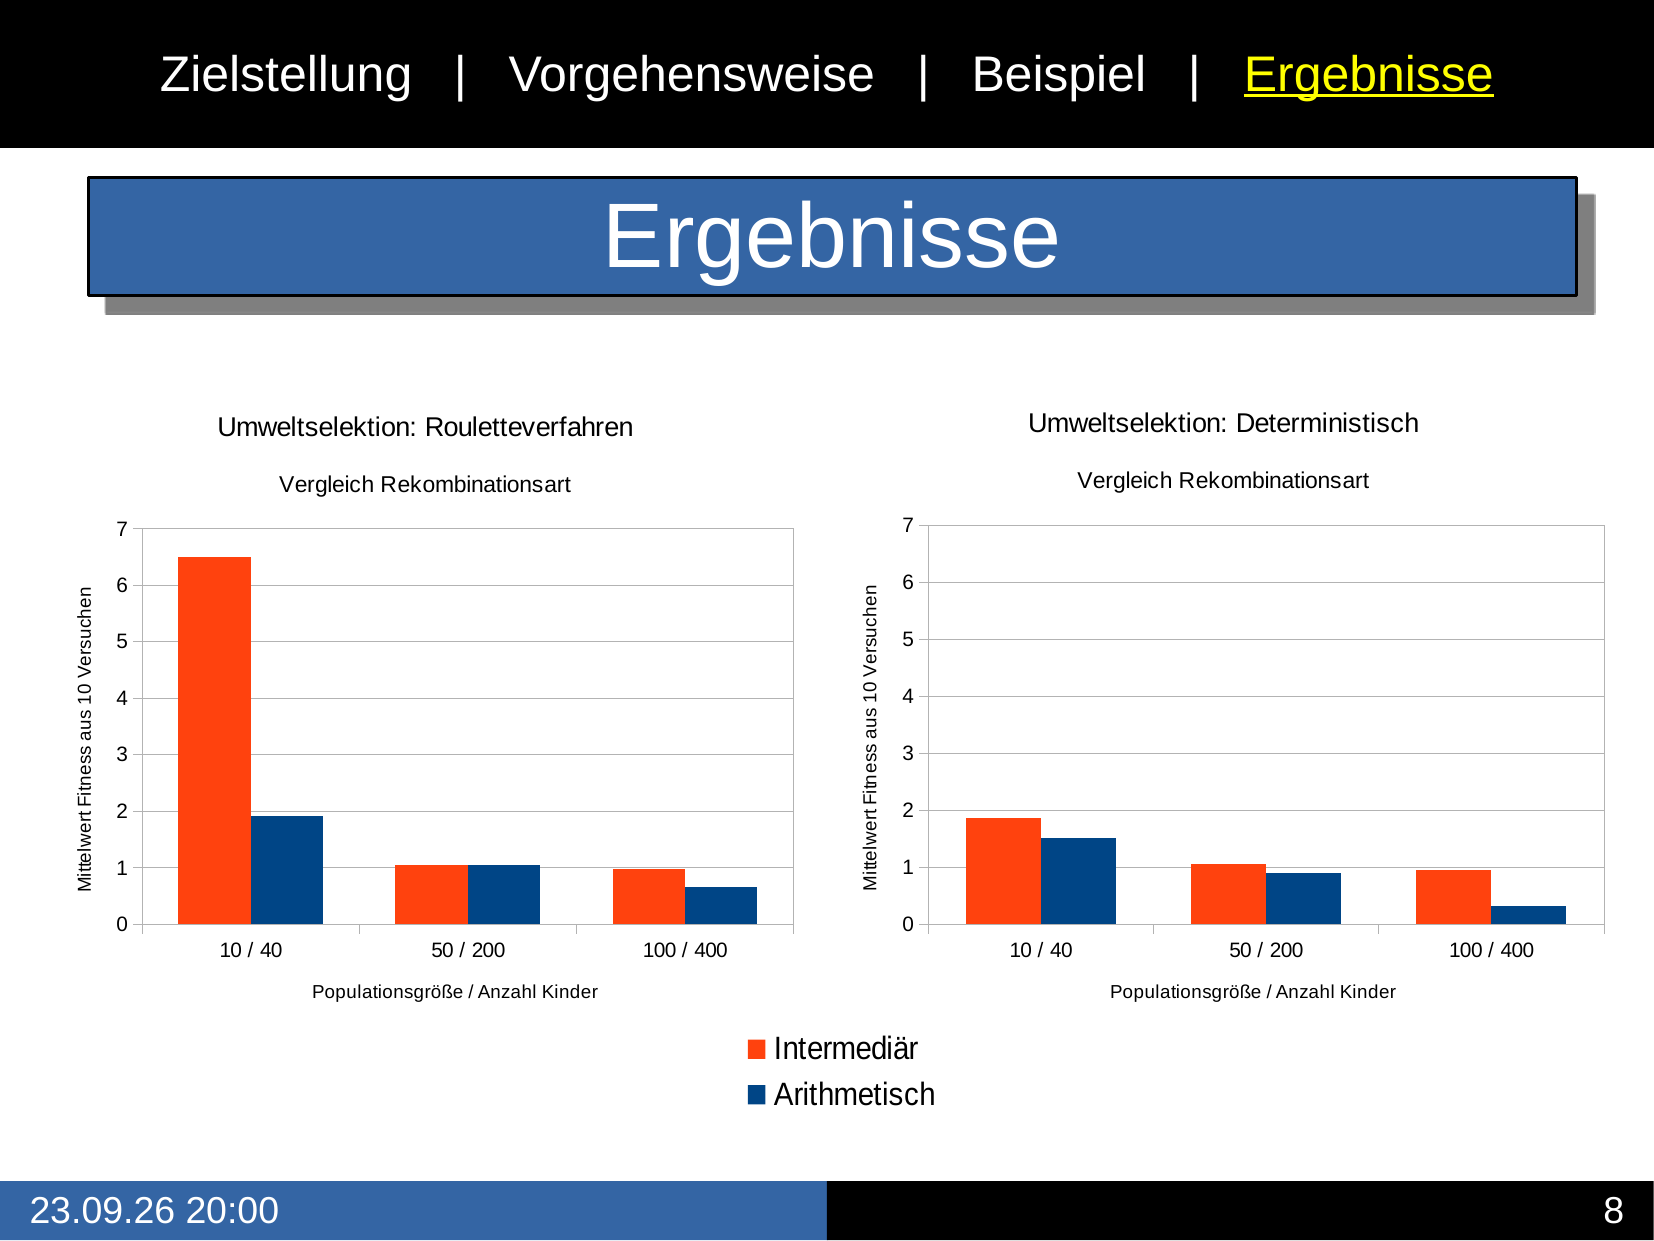

Zielstellung | Vorgehensweise | Beispiel | Ergebnisse
# Ergebnisse
### Chart: Umweltselektion: Deterministisch
Vergleich Rekombinationsart
| Category | Intermediär | Arithmetisch |
|---|---|---|
| 10 / 40 | 1.85789613957414 | 1.51396856676041 |
| 50 / 200 | 1.04842980270811 | 0.895545120039835 |
| 100 / 400 | 0.949853339051704 | 0.315433210920247 |
### Chart: Umweltselektion: Rouletteverfahren
Vergleich Rekombinationsart
| Category | Intermediär | Arithmetisch |
|---|---|---|
| 10 / 40 | 6.50269787764687 | 1.90744806838877 |
| 50 / 200 | 1.05706381361712 | 1.04671494528581 |
| 100 / 400 | 0.980619542734735 | 0.664680780761379 |
8